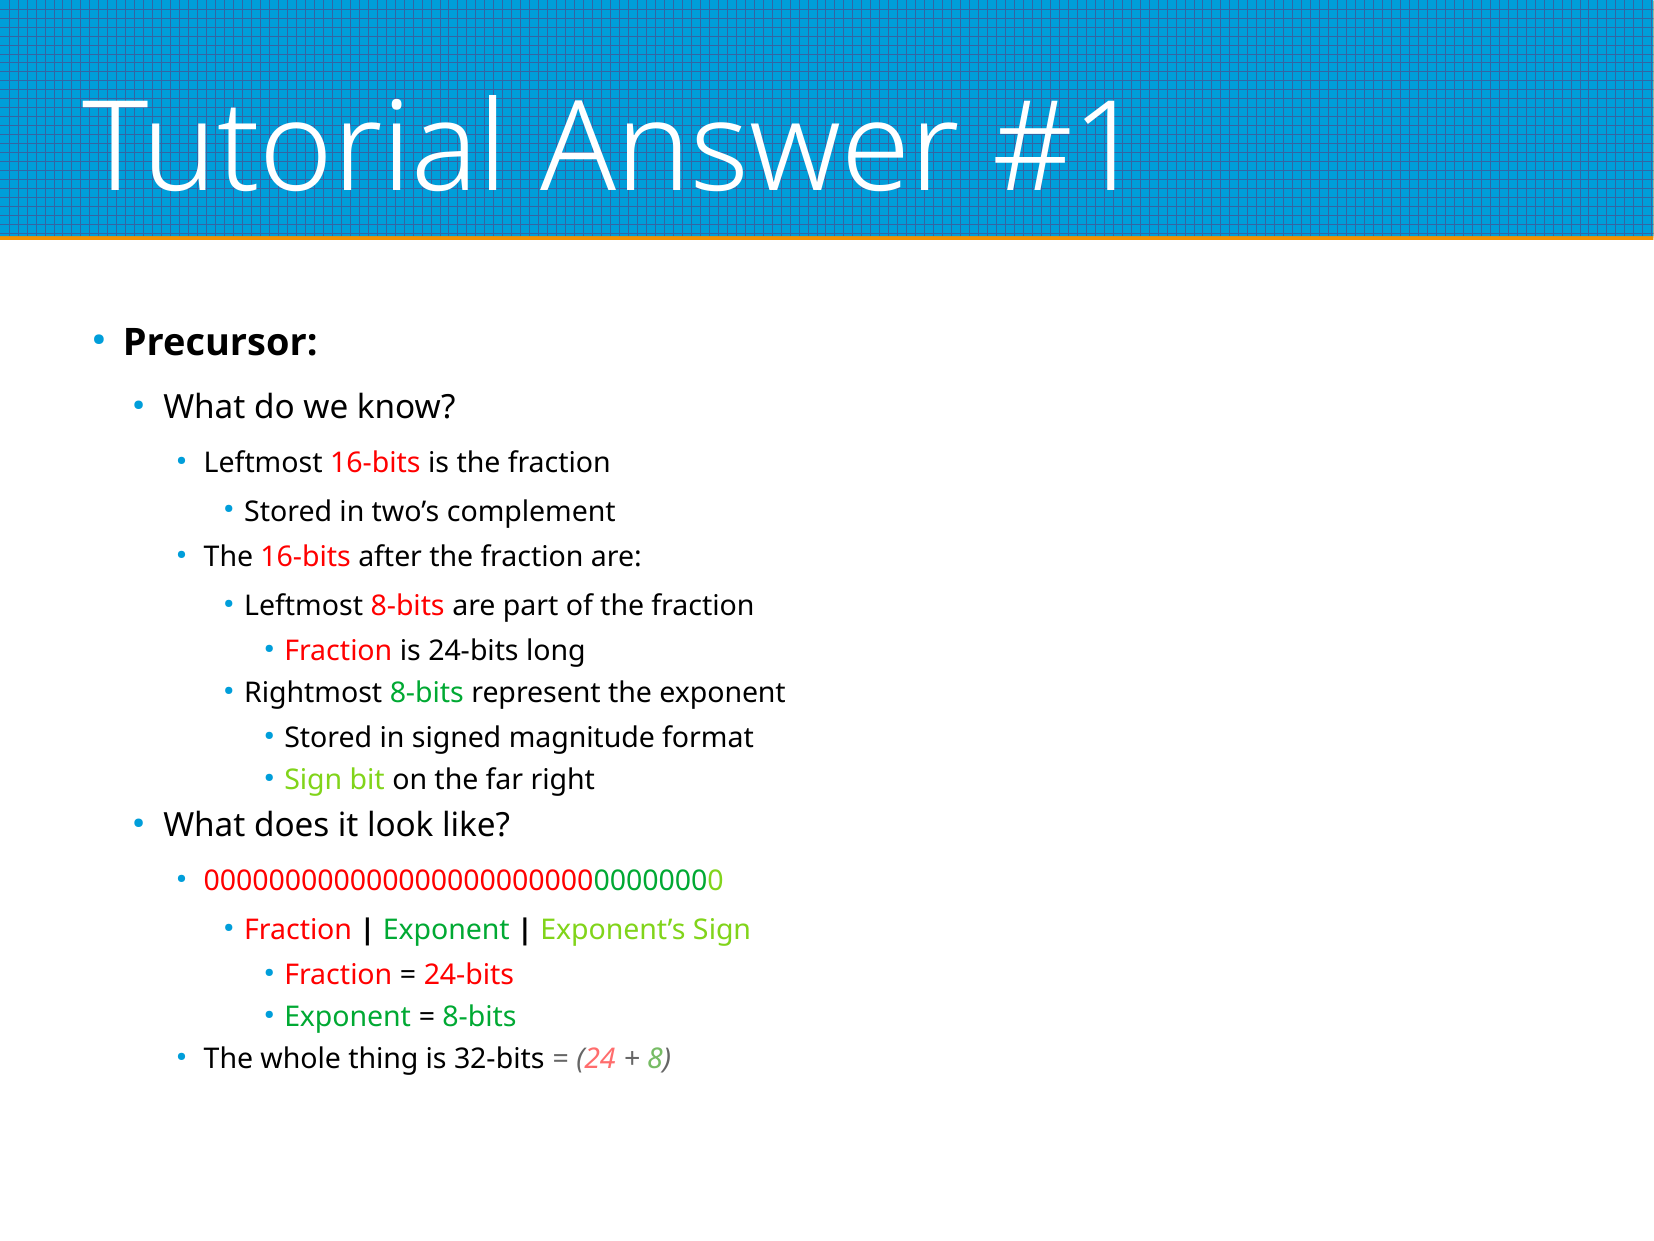

# Tutorial Answer #1
Precursor:
What do we know?
Leftmost 16-bits is the fraction
Stored in two’s complement
The 16-bits after the fraction are:
Leftmost 8-bits are part of the fraction
Fraction is 24-bits long
Rightmost 8-bits represent the exponent
Stored in signed magnitude format
Sign bit on the far right
What does it look like?
00000000000000000000000000000000
Fraction | Exponent | Exponent’s Sign
Fraction = 24-bits
Exponent = 8-bits
The whole thing is 32-bits = (24 + 8)